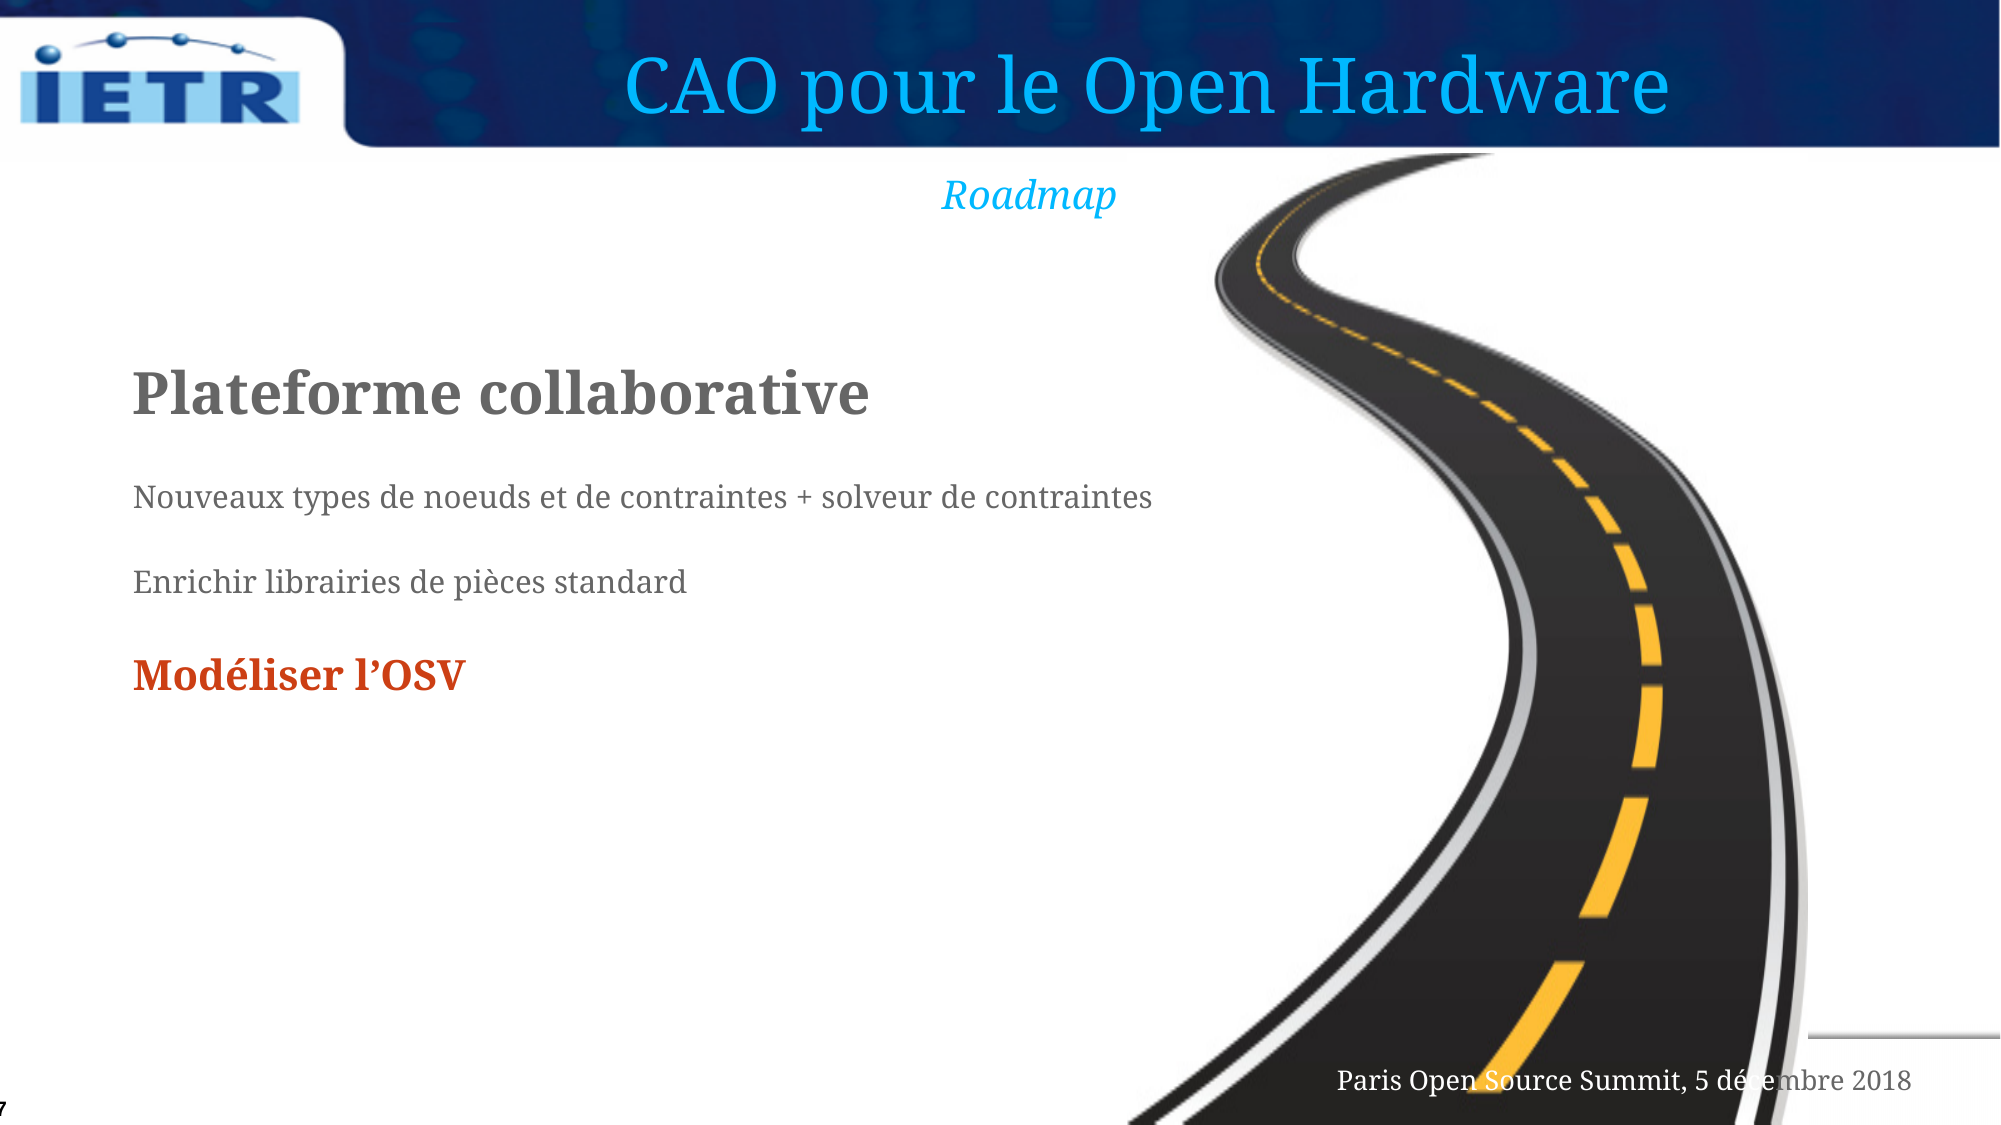

CAO pour le Open Hardware
Roadmap
Plateforme collaborative
Nouveaux types de noeuds et de contraintes + solveur de contraintes
Enrichir librairies de pièces standard
Modéliser l’OSV
Paris Open Source Summit, 5 décembre 2018